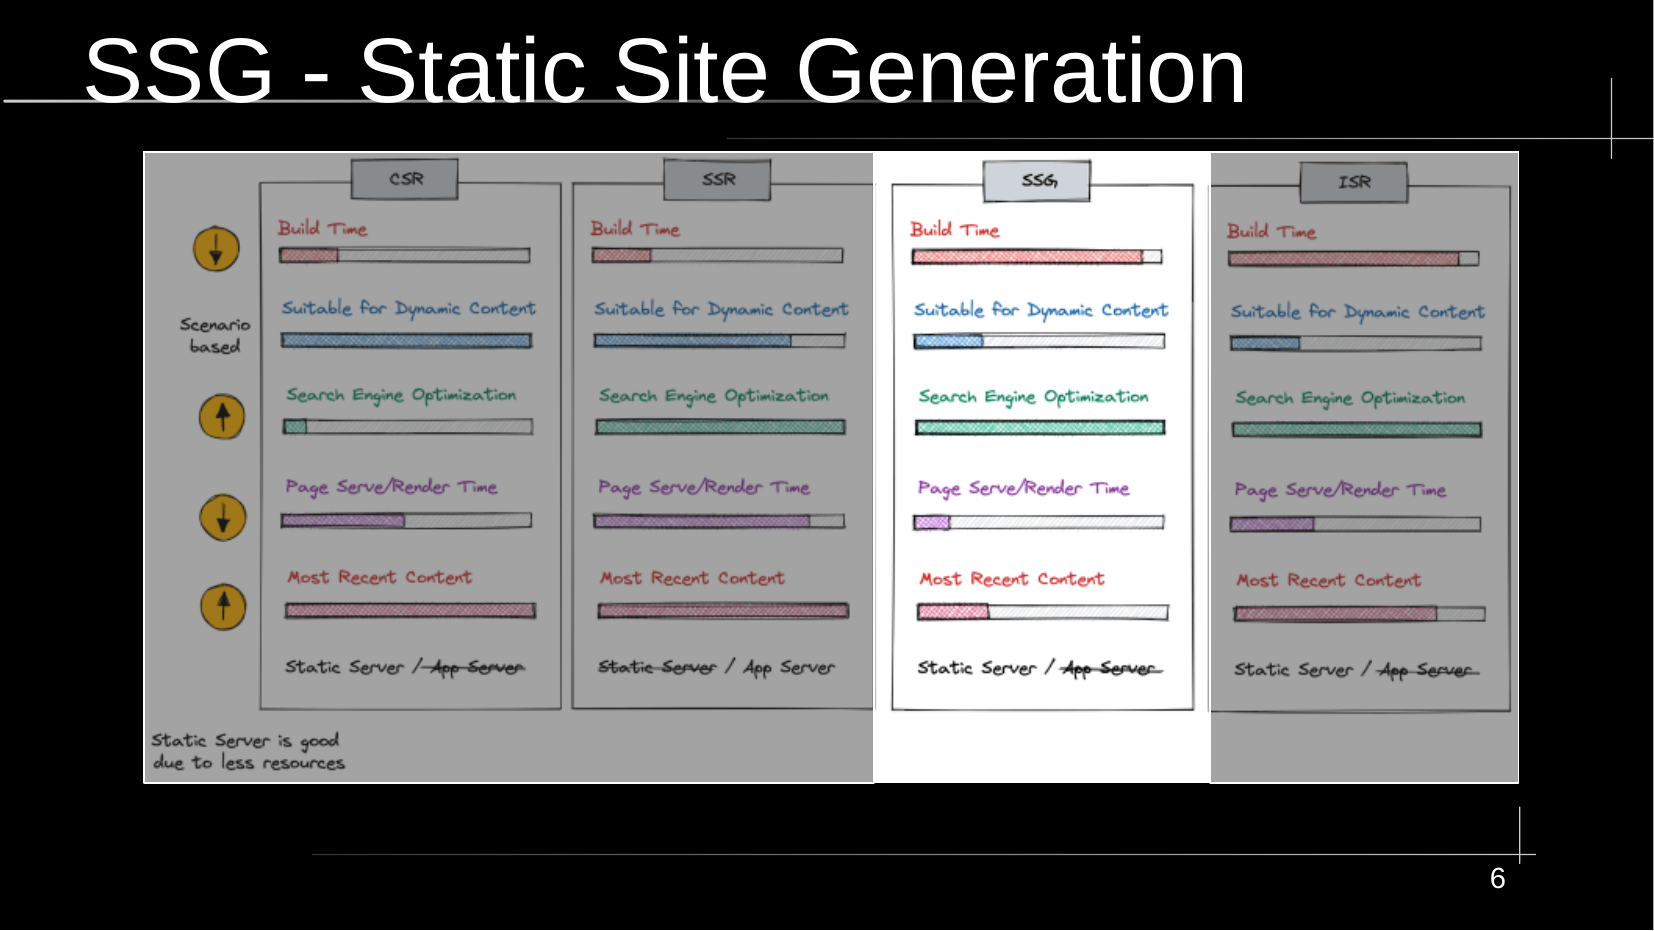

# SSG - Static Site Generation
6